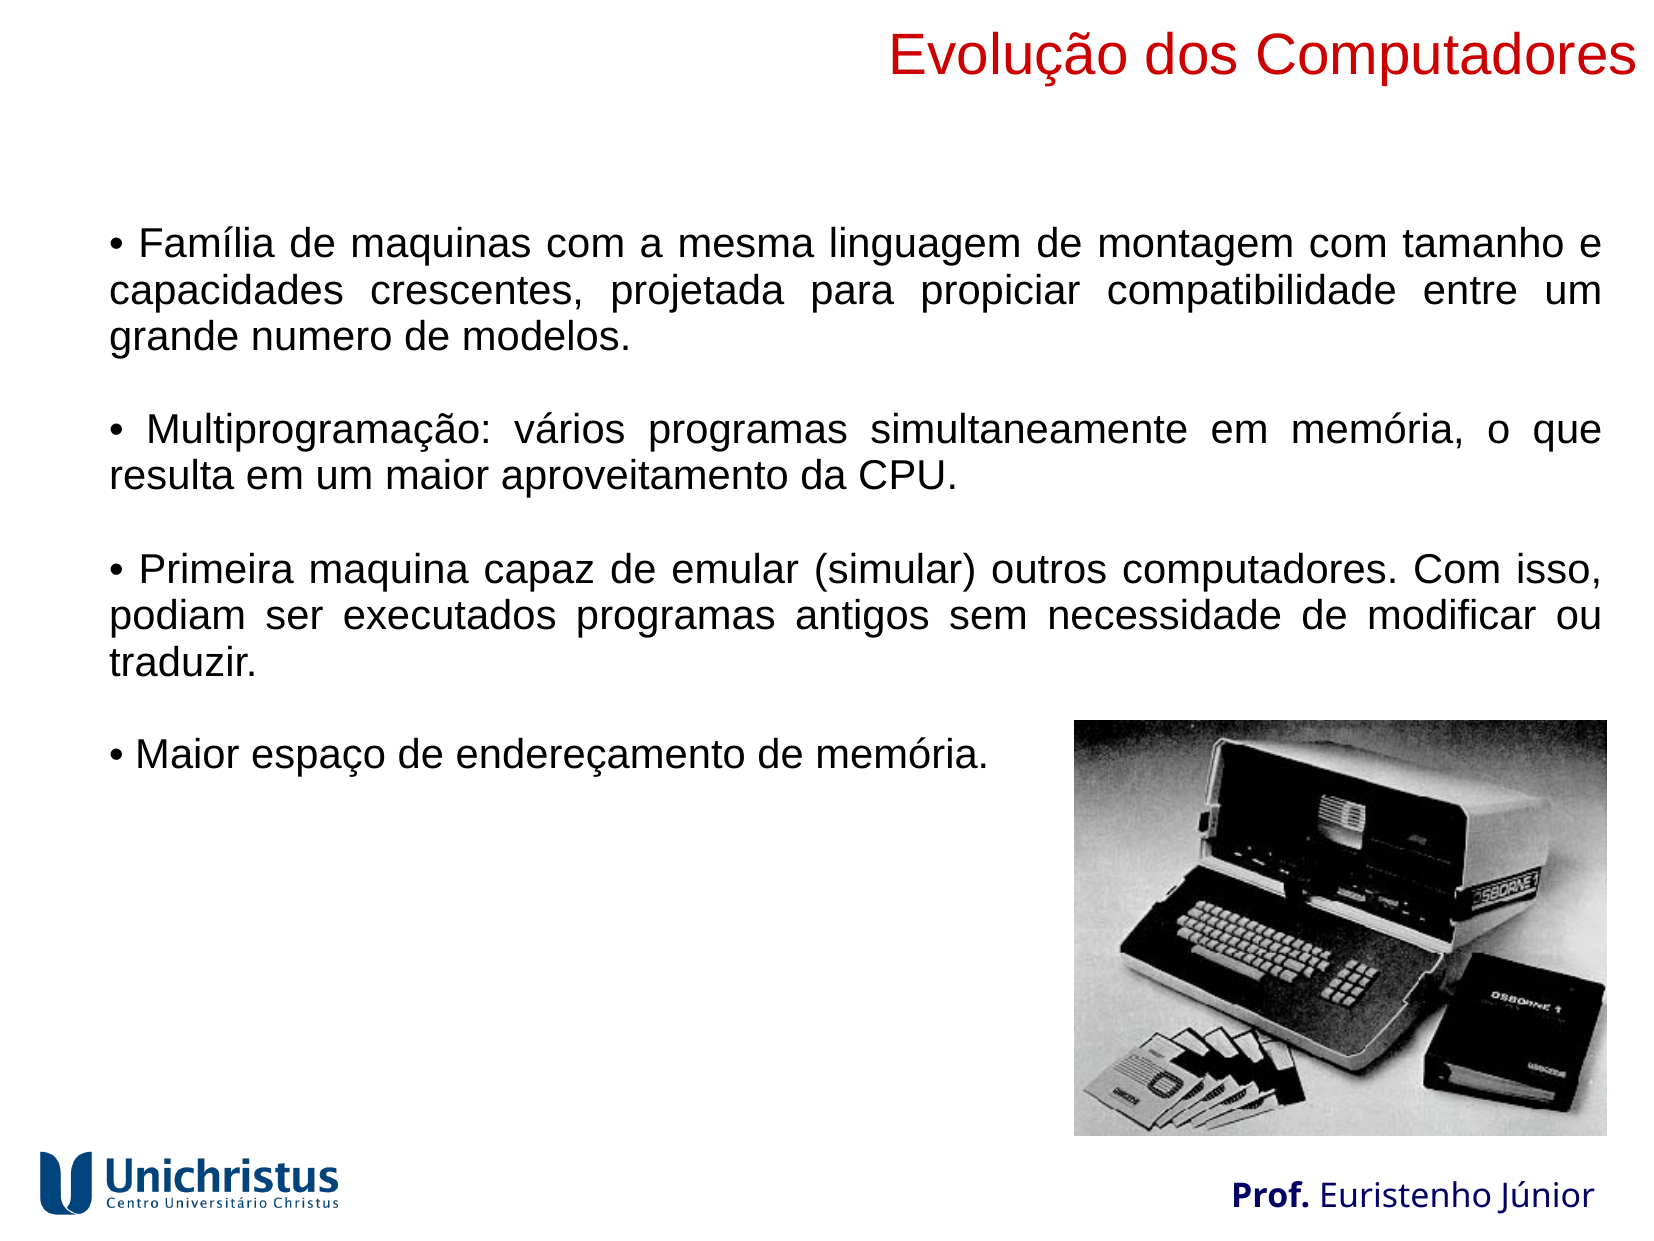

Evolução dos Computadores
• Família de maquinas com a mesma linguagem de montagem com tamanho e capacidades crescentes, projetada para propiciar compatibilidade entre um grande numero de modelos.
• Multiprogramação: vários programas simultaneamente em memória, o que resulta em um maior aproveitamento da CPU.
• Primeira maquina capaz de emular (simular) outros computadores. Com isso, podiam ser executados programas antigos sem necessidade de modificar ou traduzir.
• Maior espaço de endereçamento de memória.
Prof. Euristenho Júnior